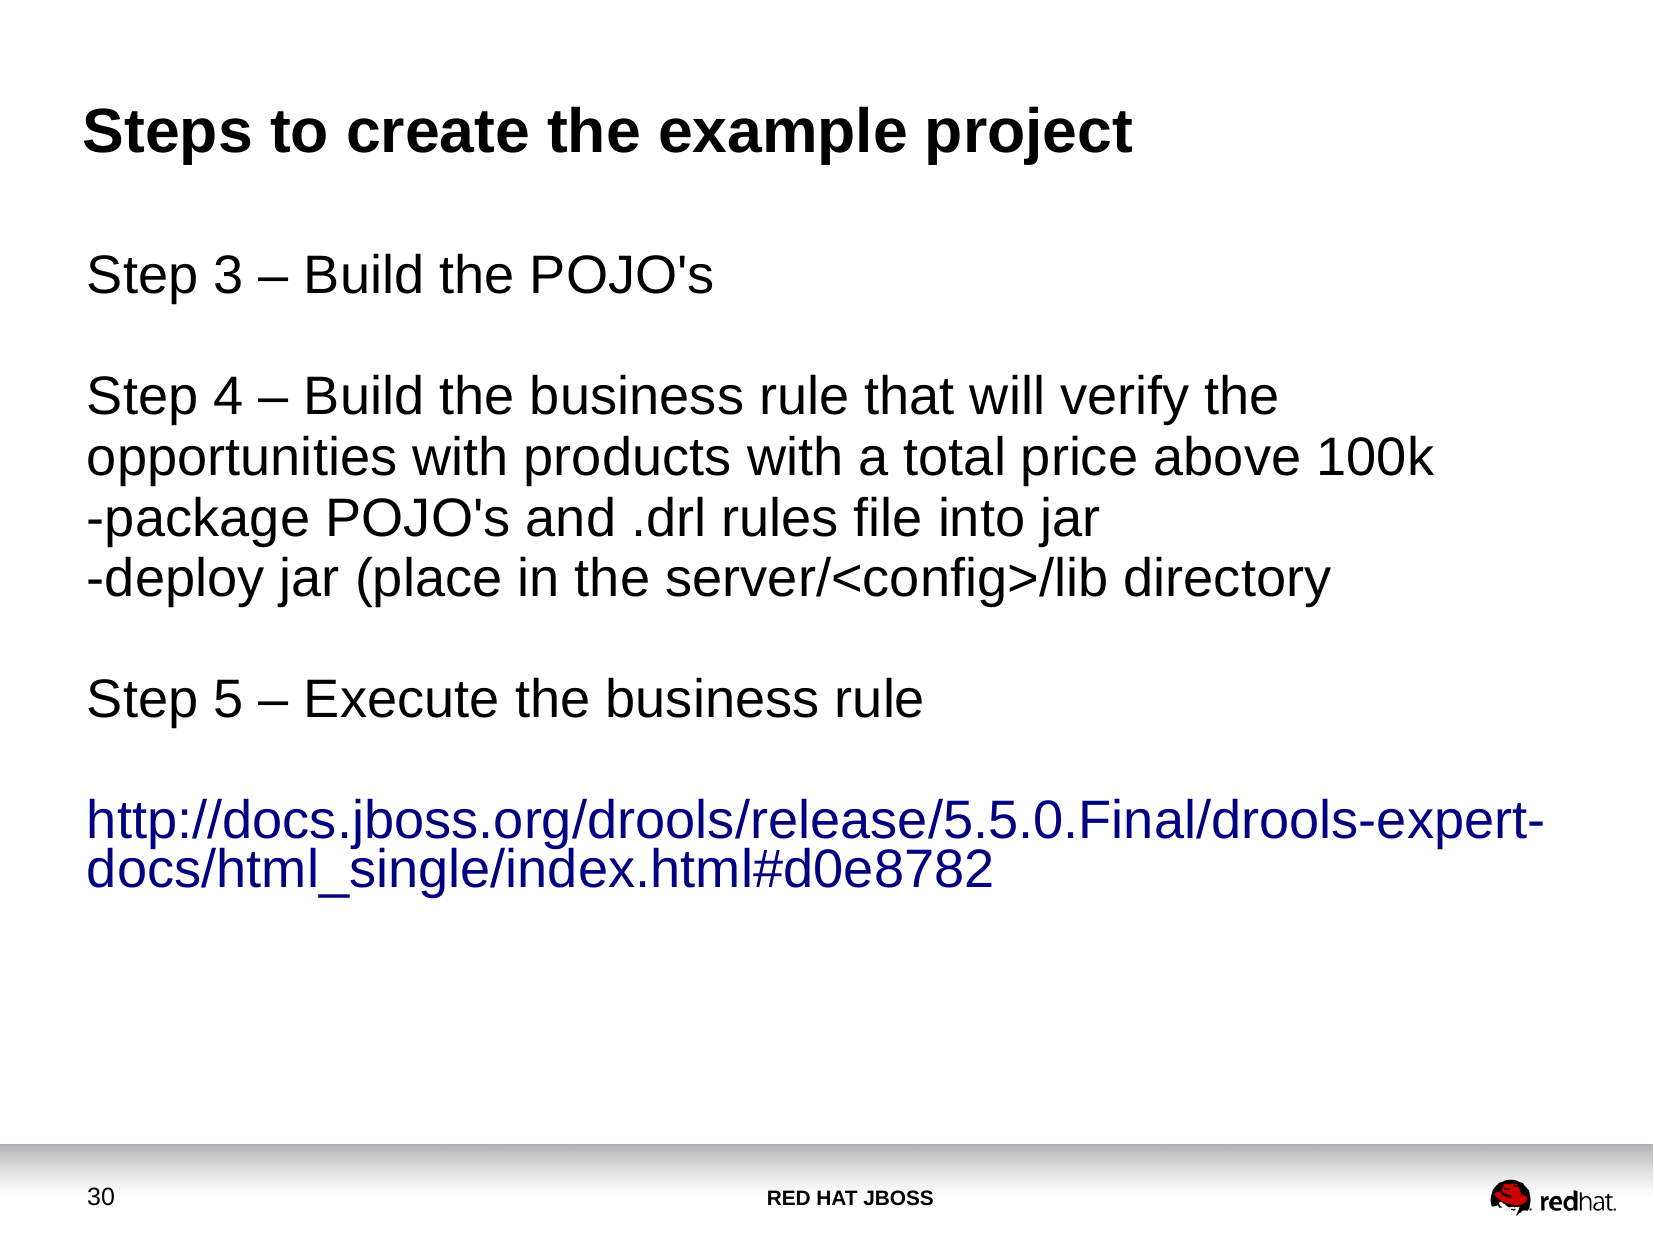

# Steps to create the example project
Step 3 – Build the POJO's
Step 4 – Build the business rule that will verify the opportunities with products with a total price above 100k
-package POJO's and .drl rules file into jar
-deploy jar (place in the server/<config>/lib directory
Step 5 – Execute the business rule
http://docs.jboss.org/drools/release/5.5.0.Final/drools-expert-docs/html_single/index.html#d0e8782